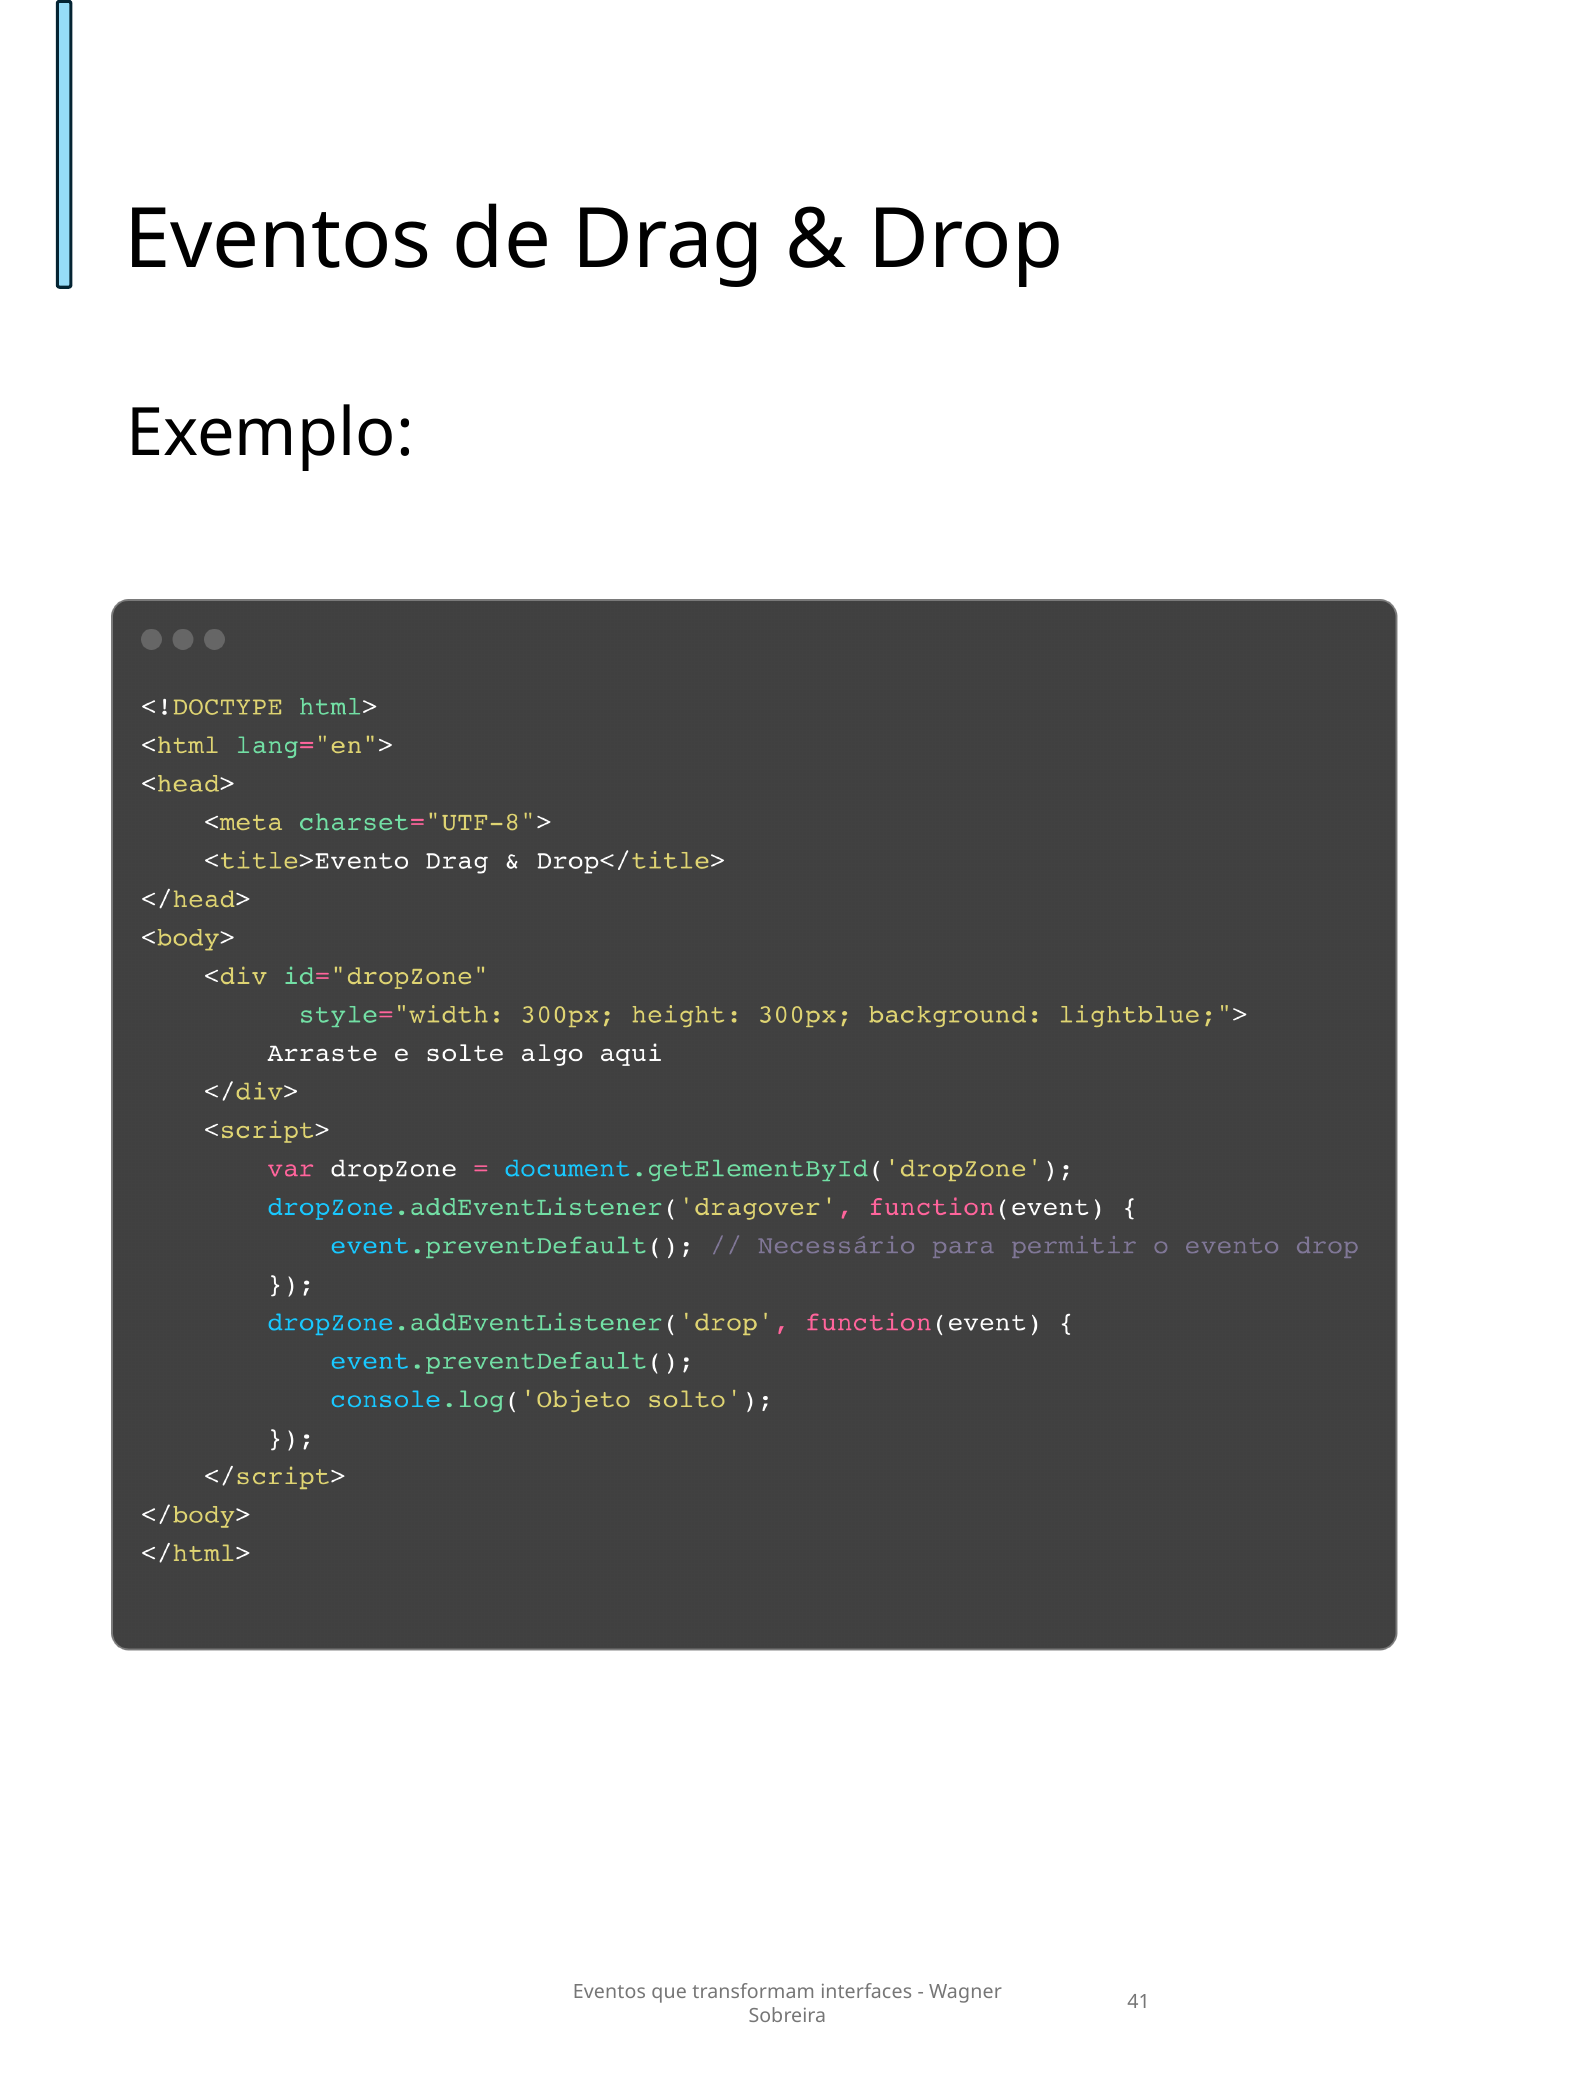

Eventos de Drag & Drop
Exemplo:
Eventos que transformam interfaces - Wagner Sobreira